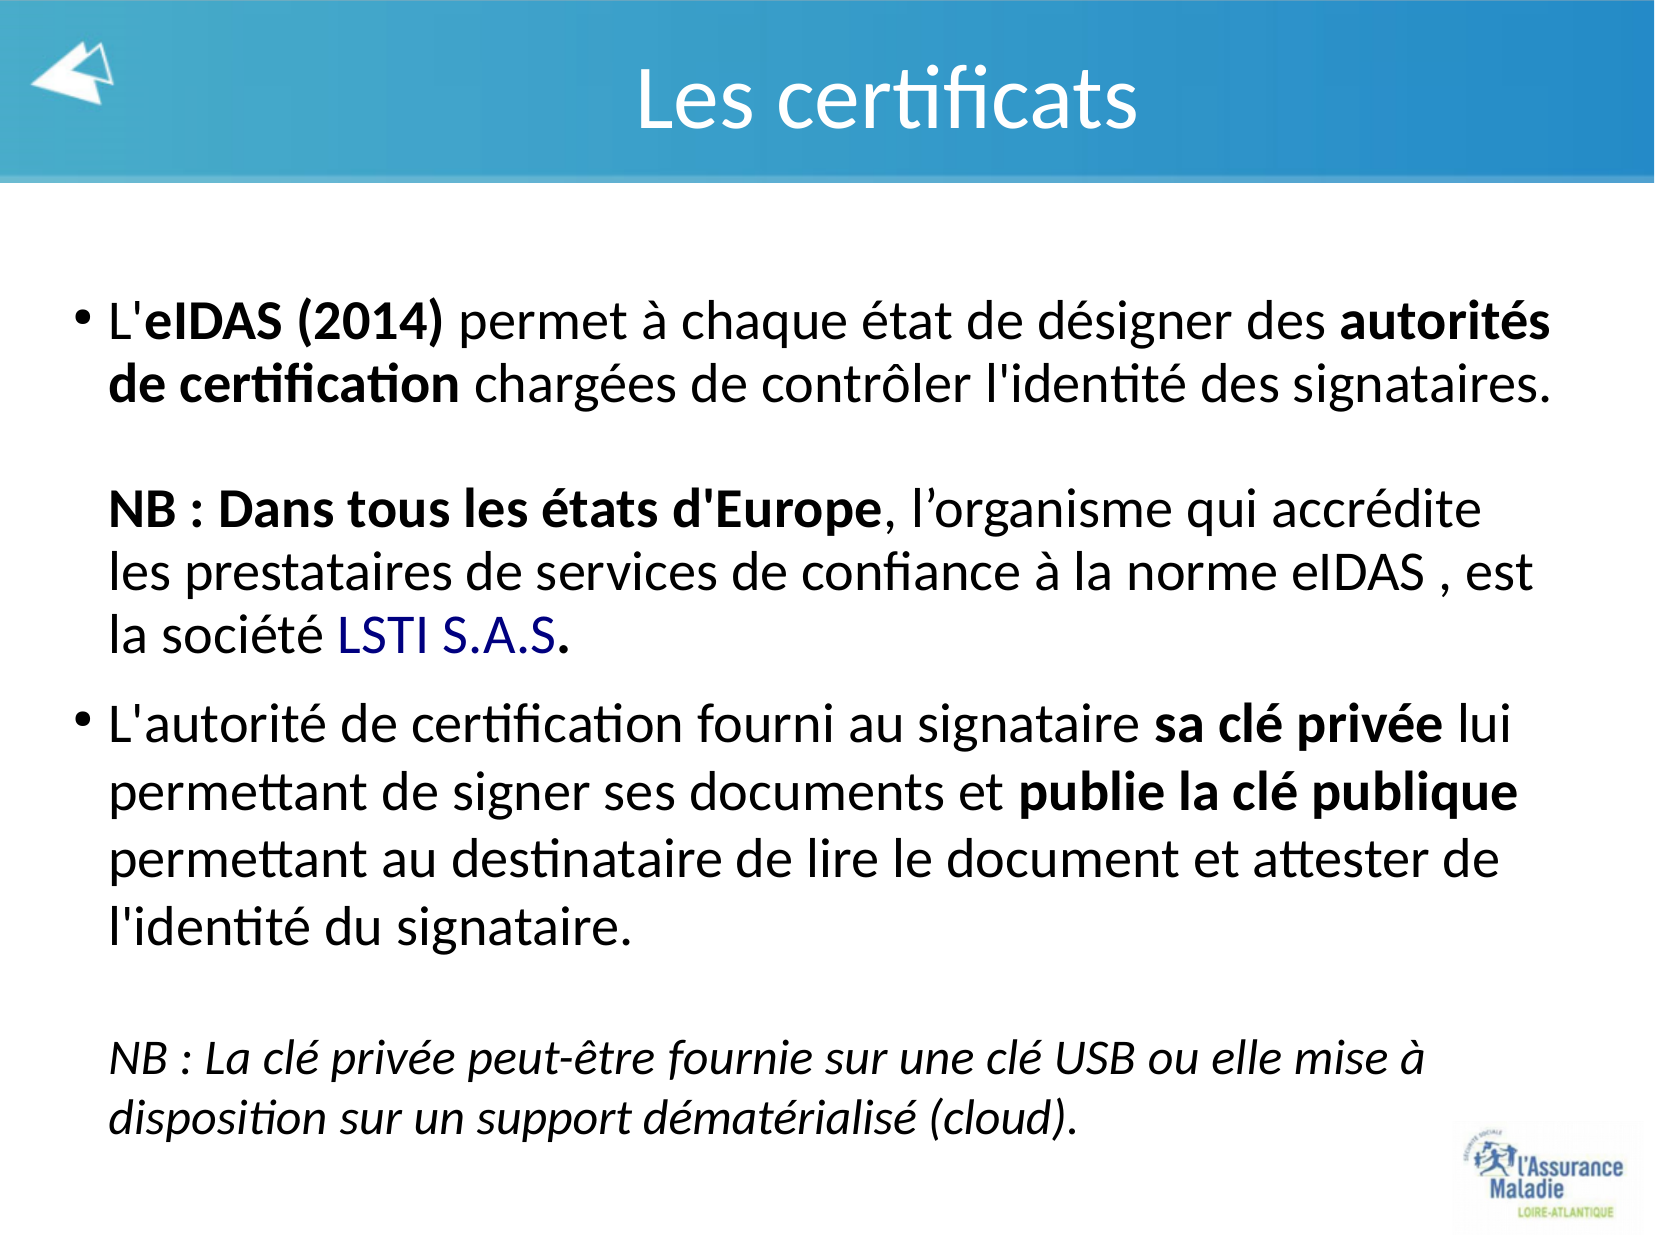

# Les certificats
L'eIDAS (2014) permet à chaque état de désigner des autorités de certification chargées de contrôler l'identité des signataires.
NB : Dans tous les états d'Europe, l’organisme qui accrédite les prestataires de services de confiance à la norme eIDAS , est la société LSTI S.A.S.
L'autorité de certification fourni au signataire sa clé privée lui permettant de signer ses documents et publie la clé publique permettant au destinataire de lire le document et attester de l'identité du signataire.
NB : La clé privée peut-être fournie sur une clé USB ou elle mise à disposition sur un support dématérialisé (cloud).